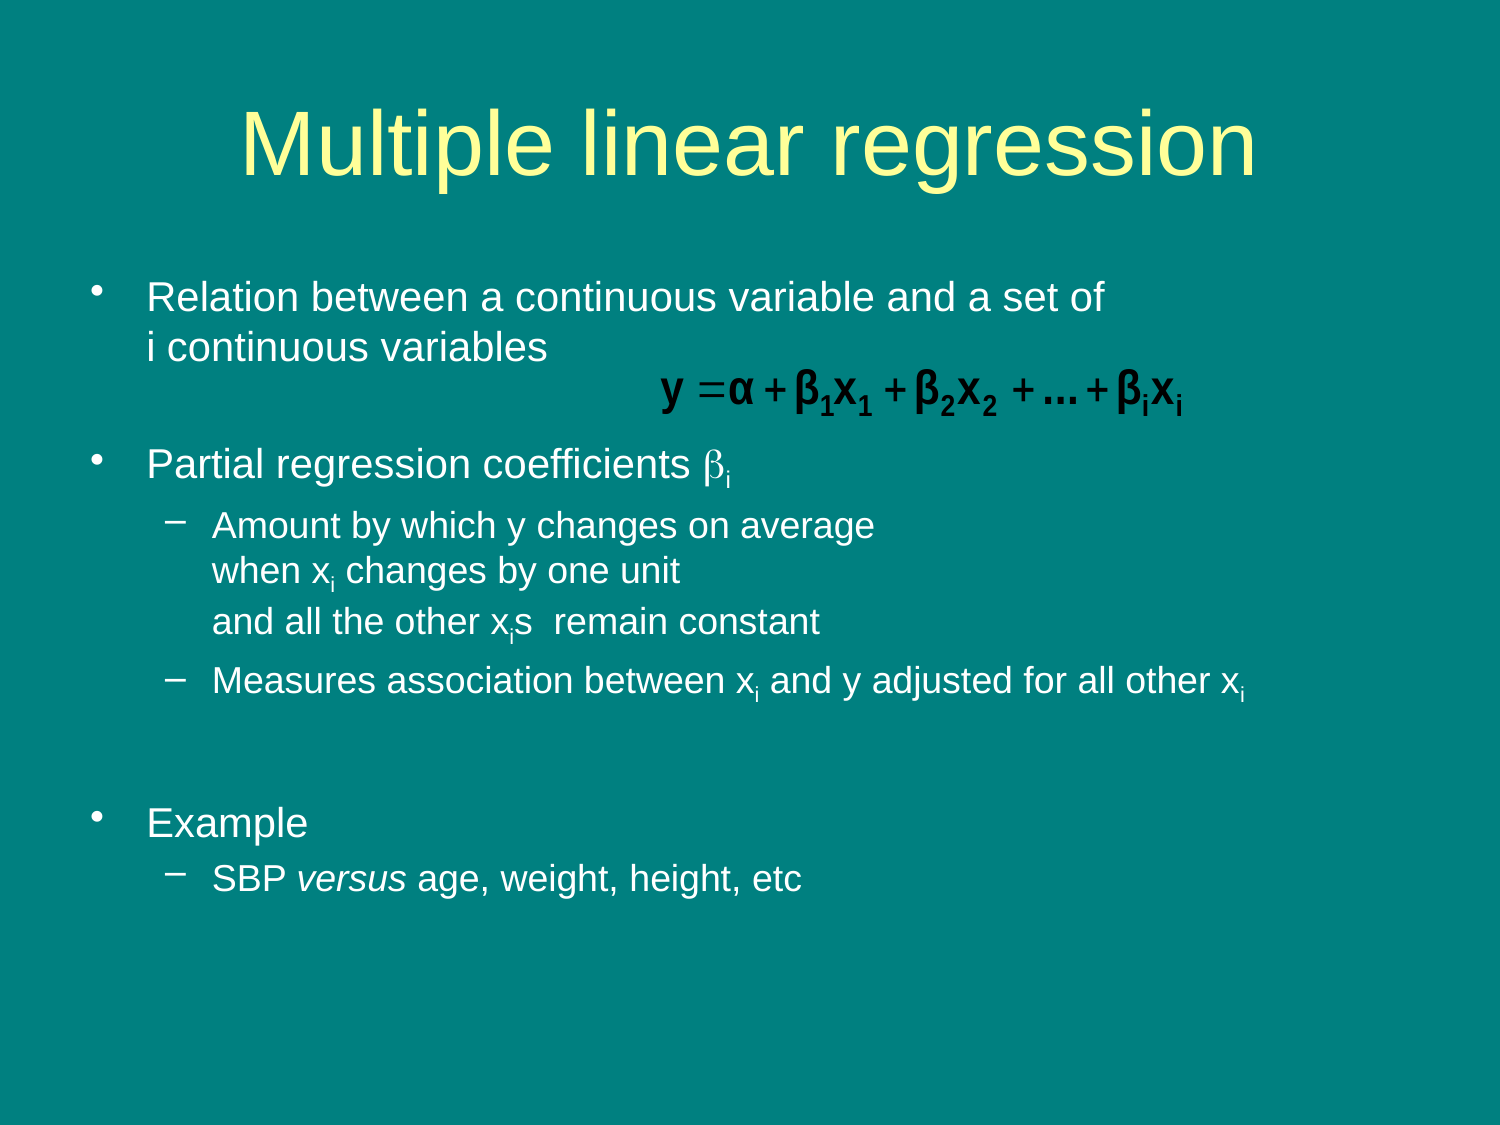

# Multiple linear regression
Relation between a continuous variable and a set of
i continuous variables
Partial regression coefficients bi
Amount by which y changes on average
when xi changes by one unit
and all the other xis remain constant
Measures association between xi and y adjusted for all other xi
Example
SBP versus age, weight, height, etc